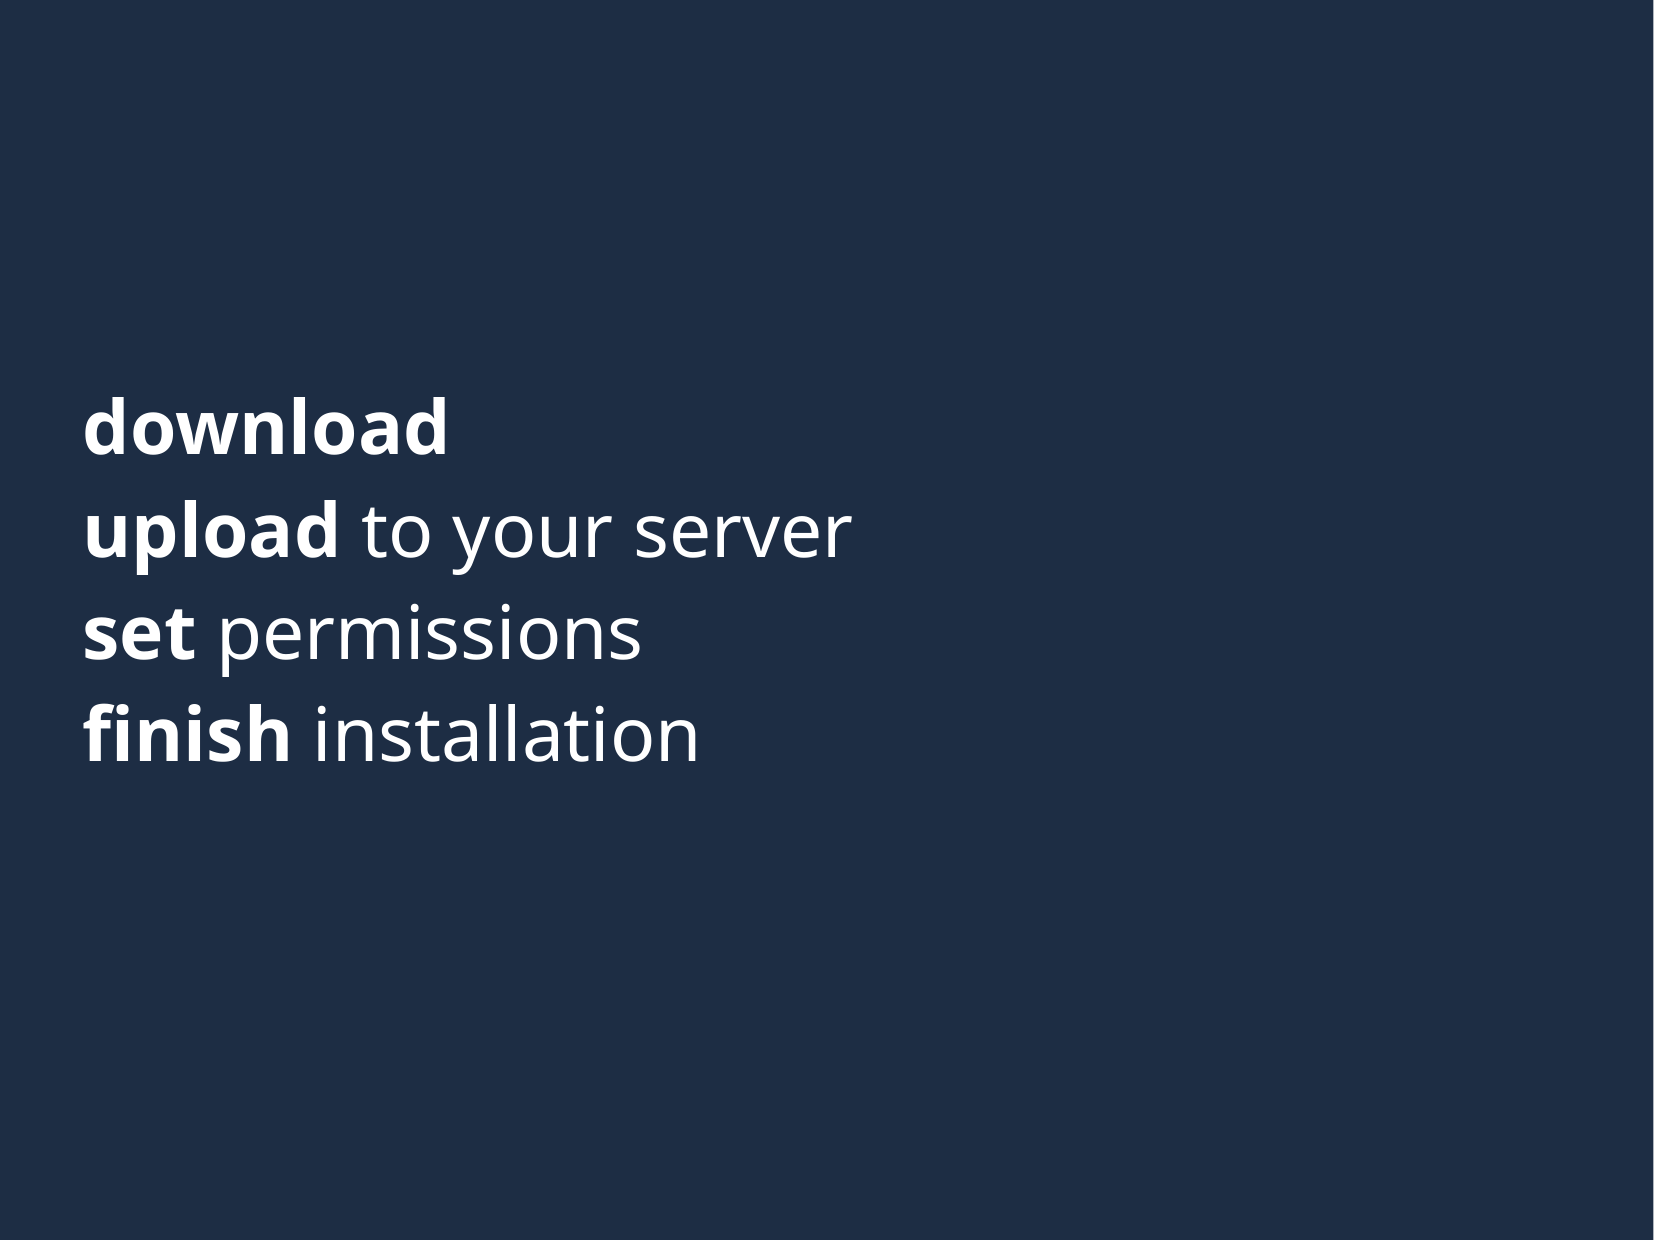

# download
upload to your server
set permissions
finish installation